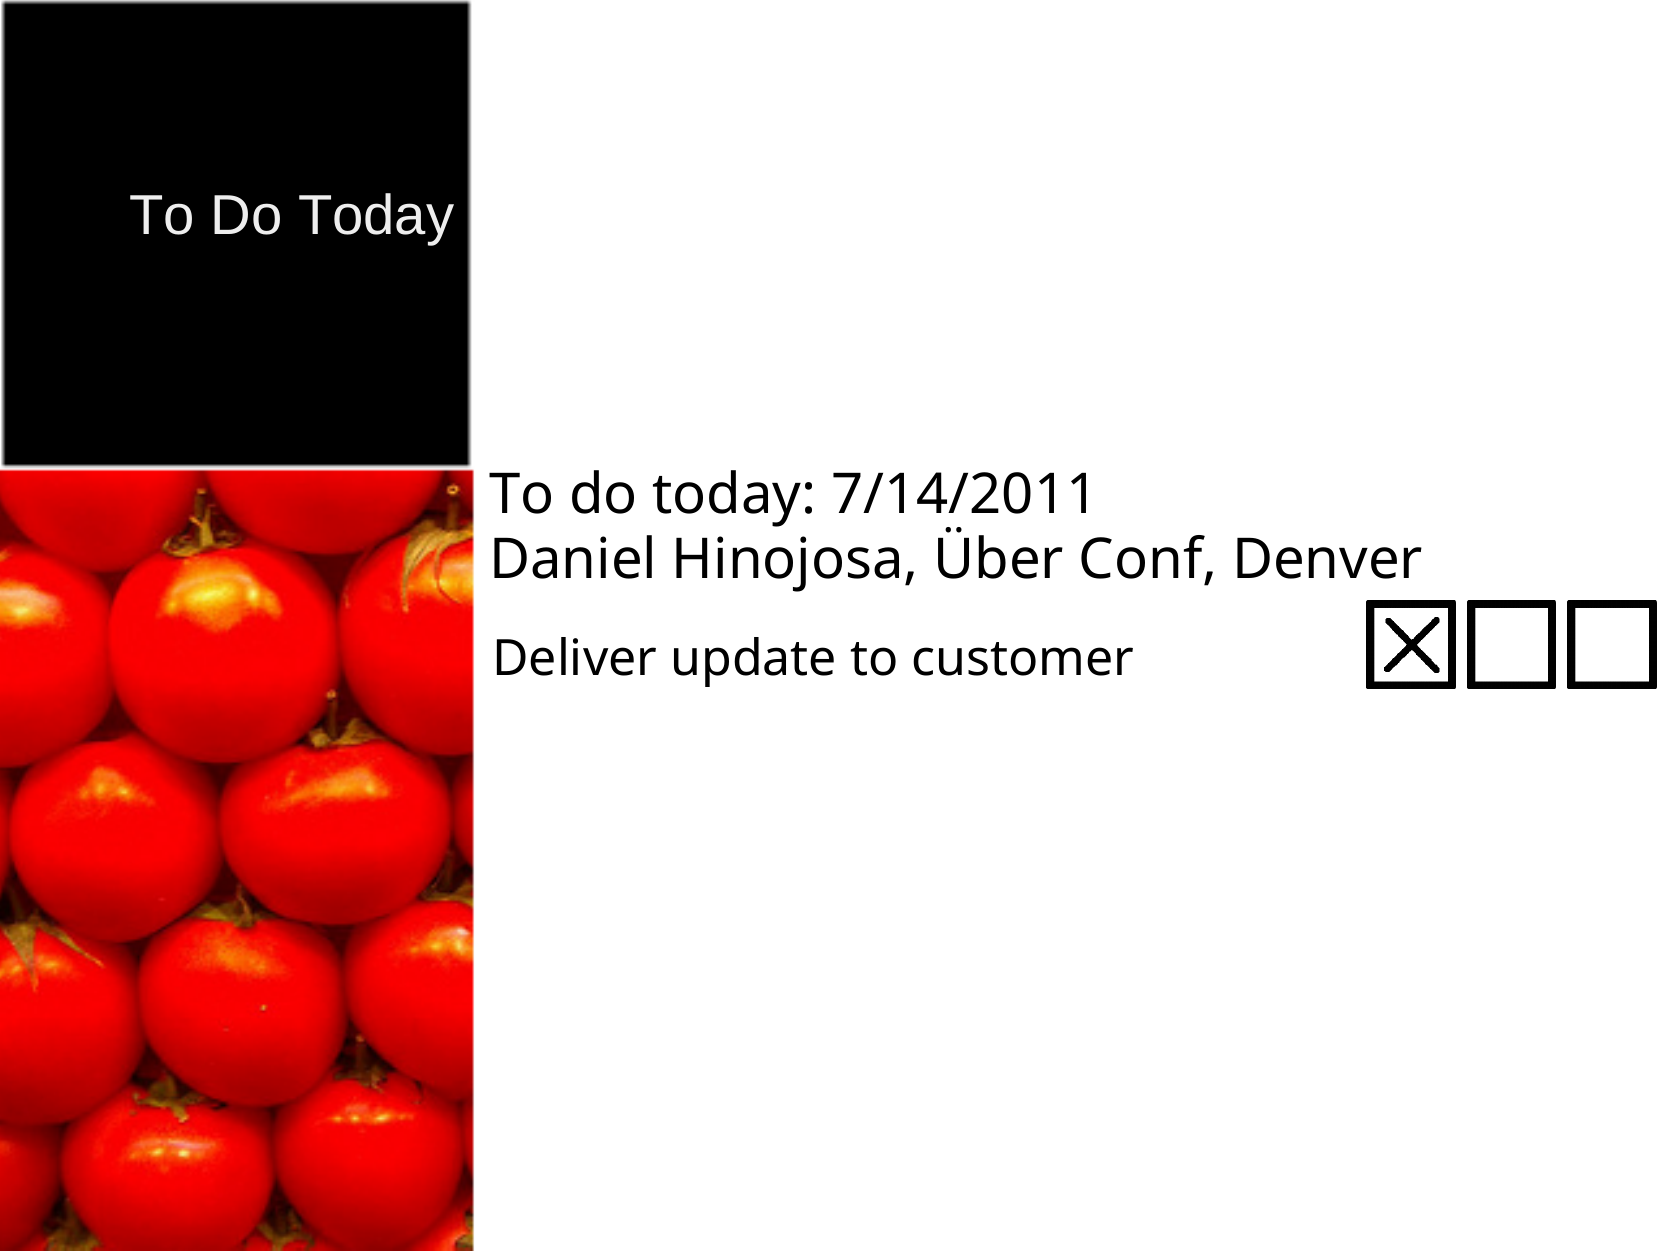

To Do Today
To do today: 7/14/2011
Daniel Hinojosa, Über Conf, Denver
# Deliver update to customer